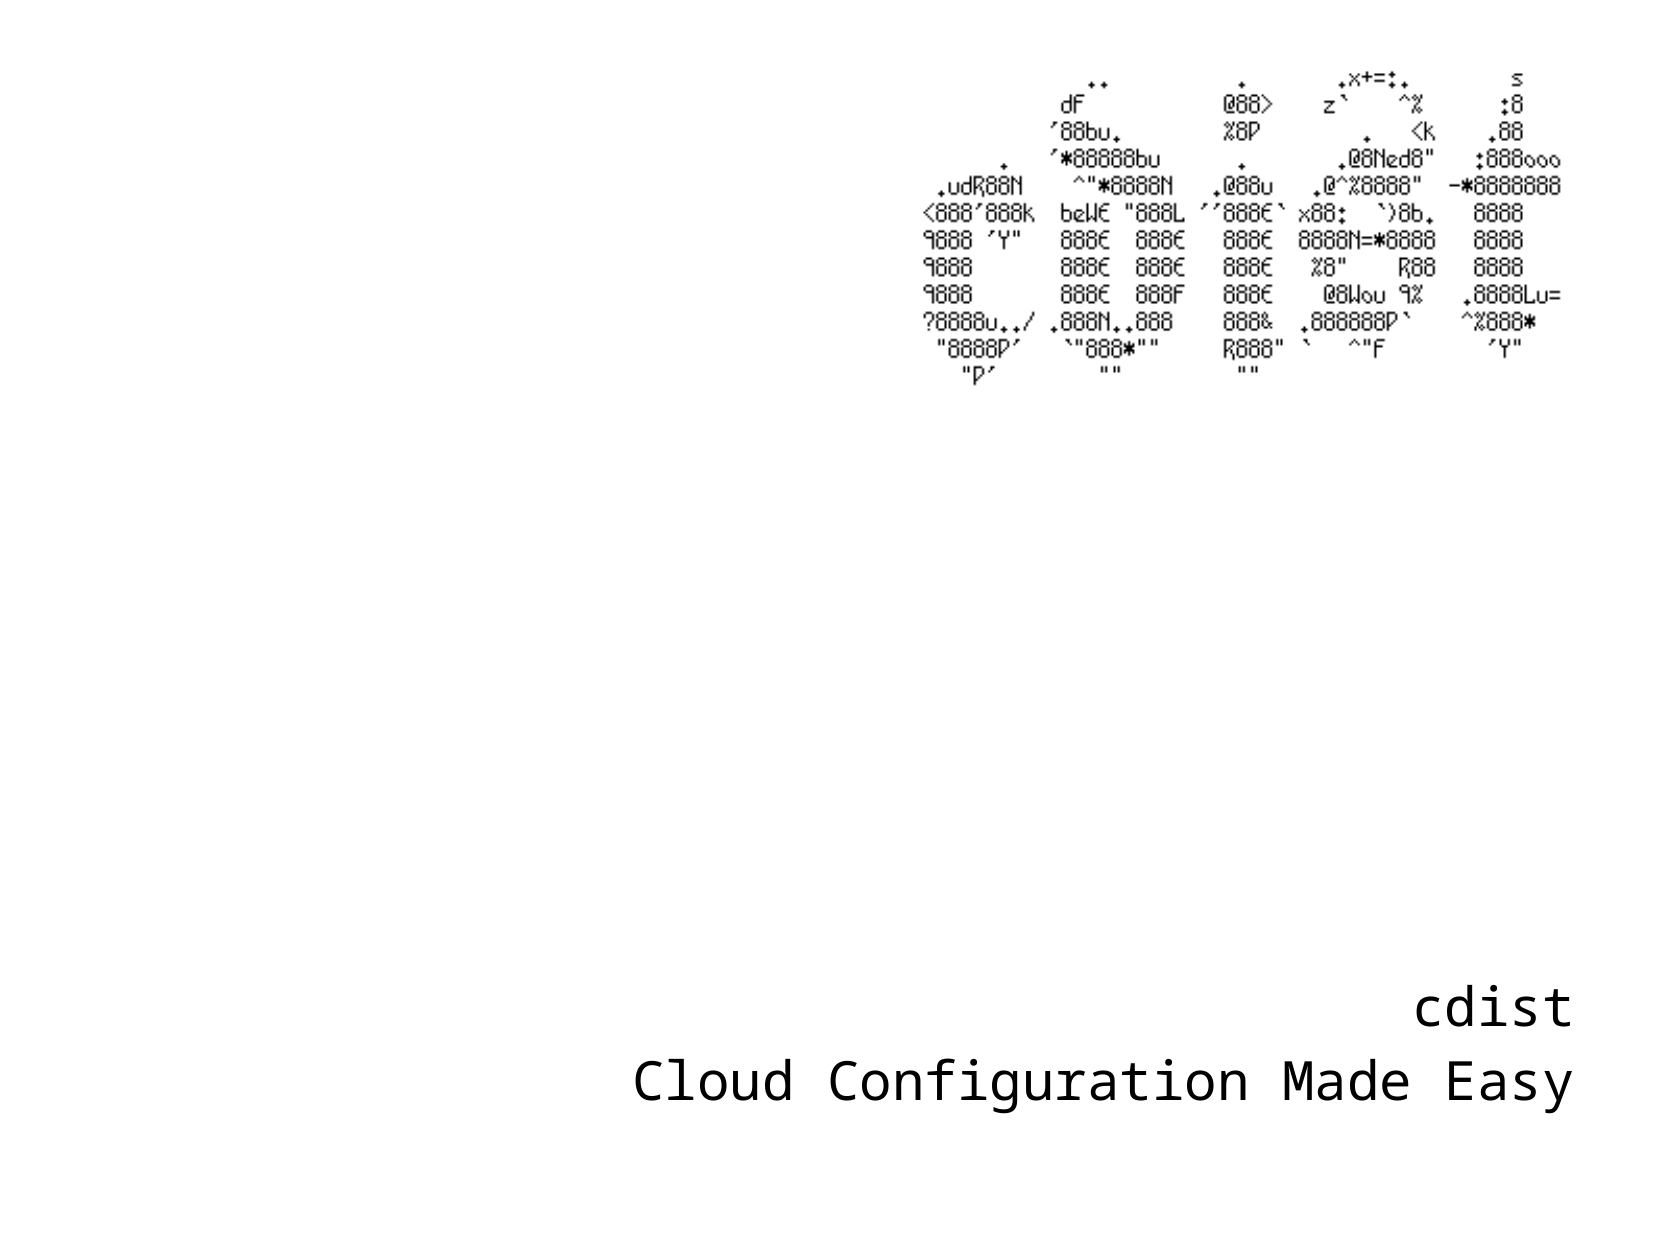

#
cdist
Cloud Configuration Made Easy
cdist
next generatio
cdist
next generatio